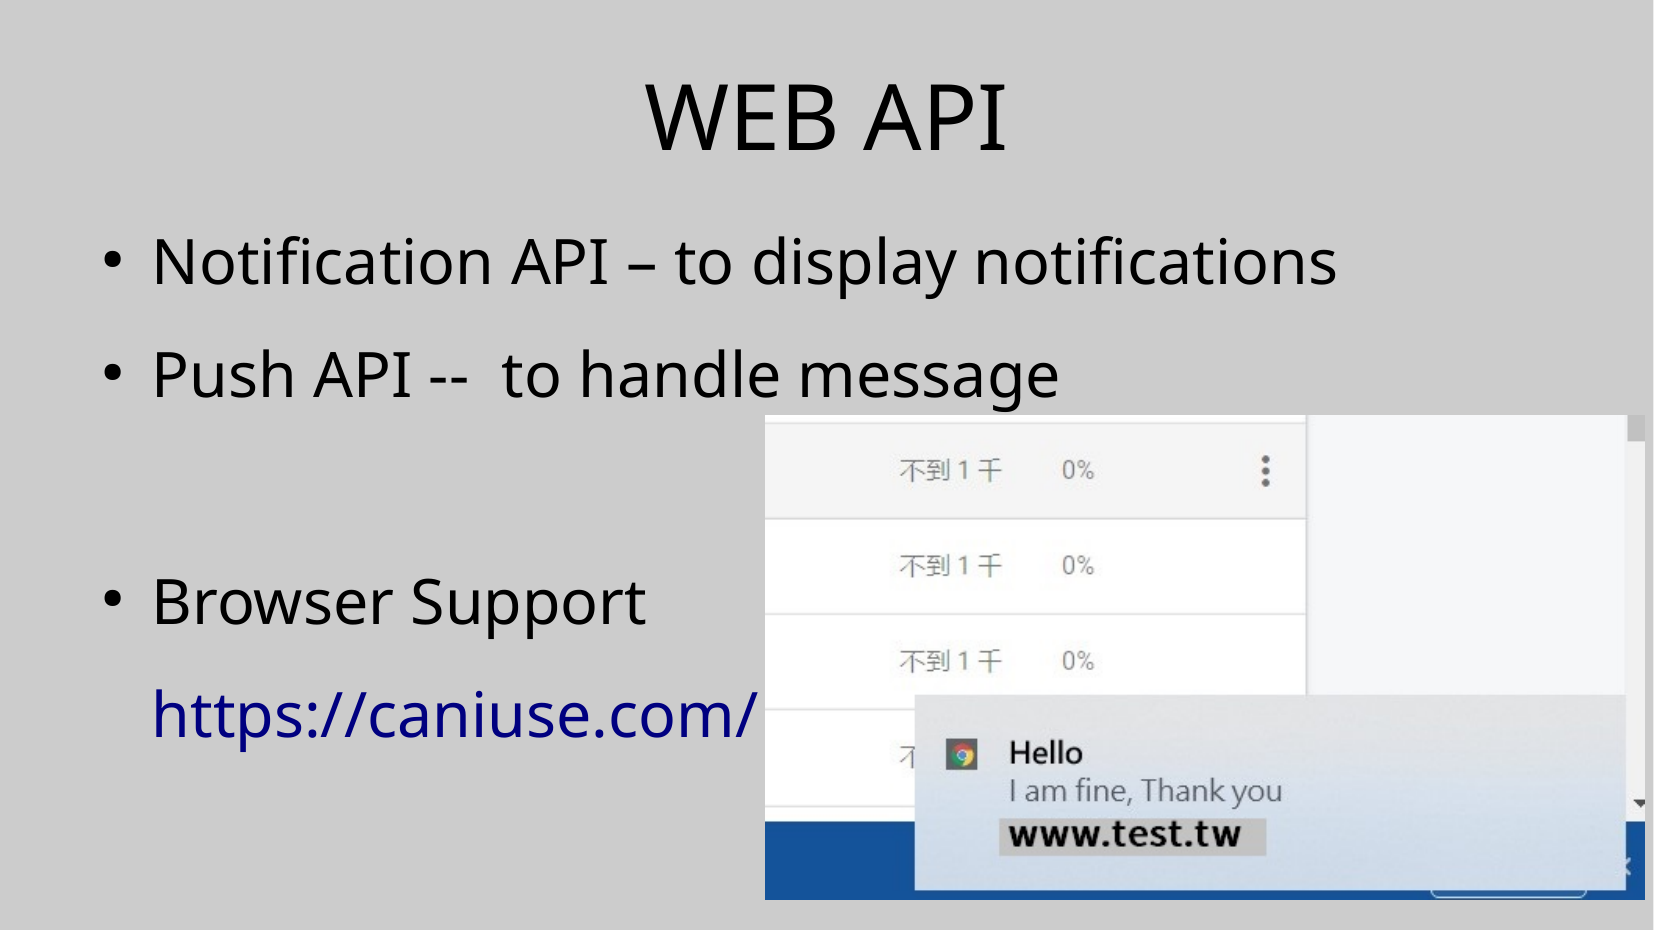

# WEB API
Notification API – to display notifications
Push API -- to handle message
Browser Support
https://caniuse.com/